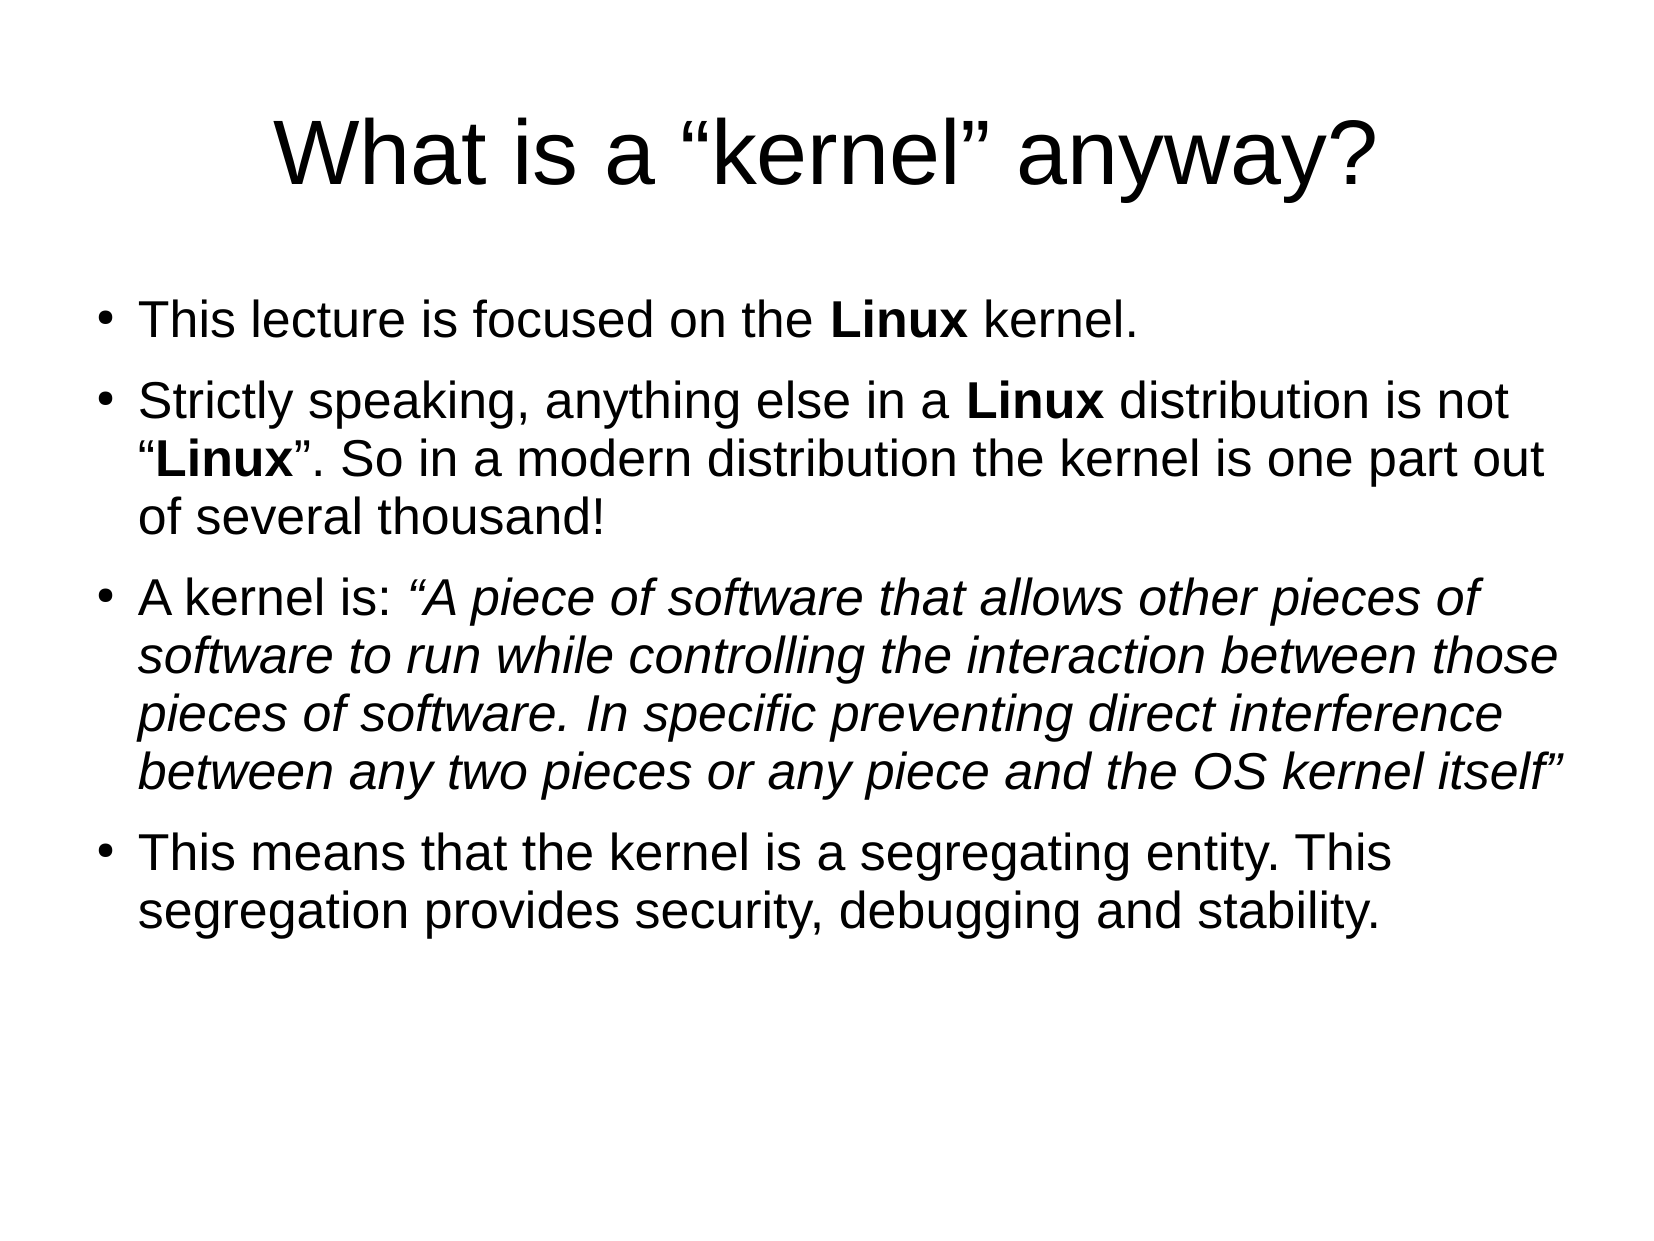

# What is a “kernel” anyway?
This lecture is focused on the Linux kernel.
Strictly speaking, anything else in a Linux distribution is not “Linux”. So in a modern distribution the kernel is one part out of several thousand!
A kernel is: “A piece of software that allows other pieces of software to run while controlling the interaction between those pieces of software. In specific preventing direct interference between any two pieces or any piece and the OS kernel itself”
This means that the kernel is a segregating entity. This segregation provides security, debugging and stability.